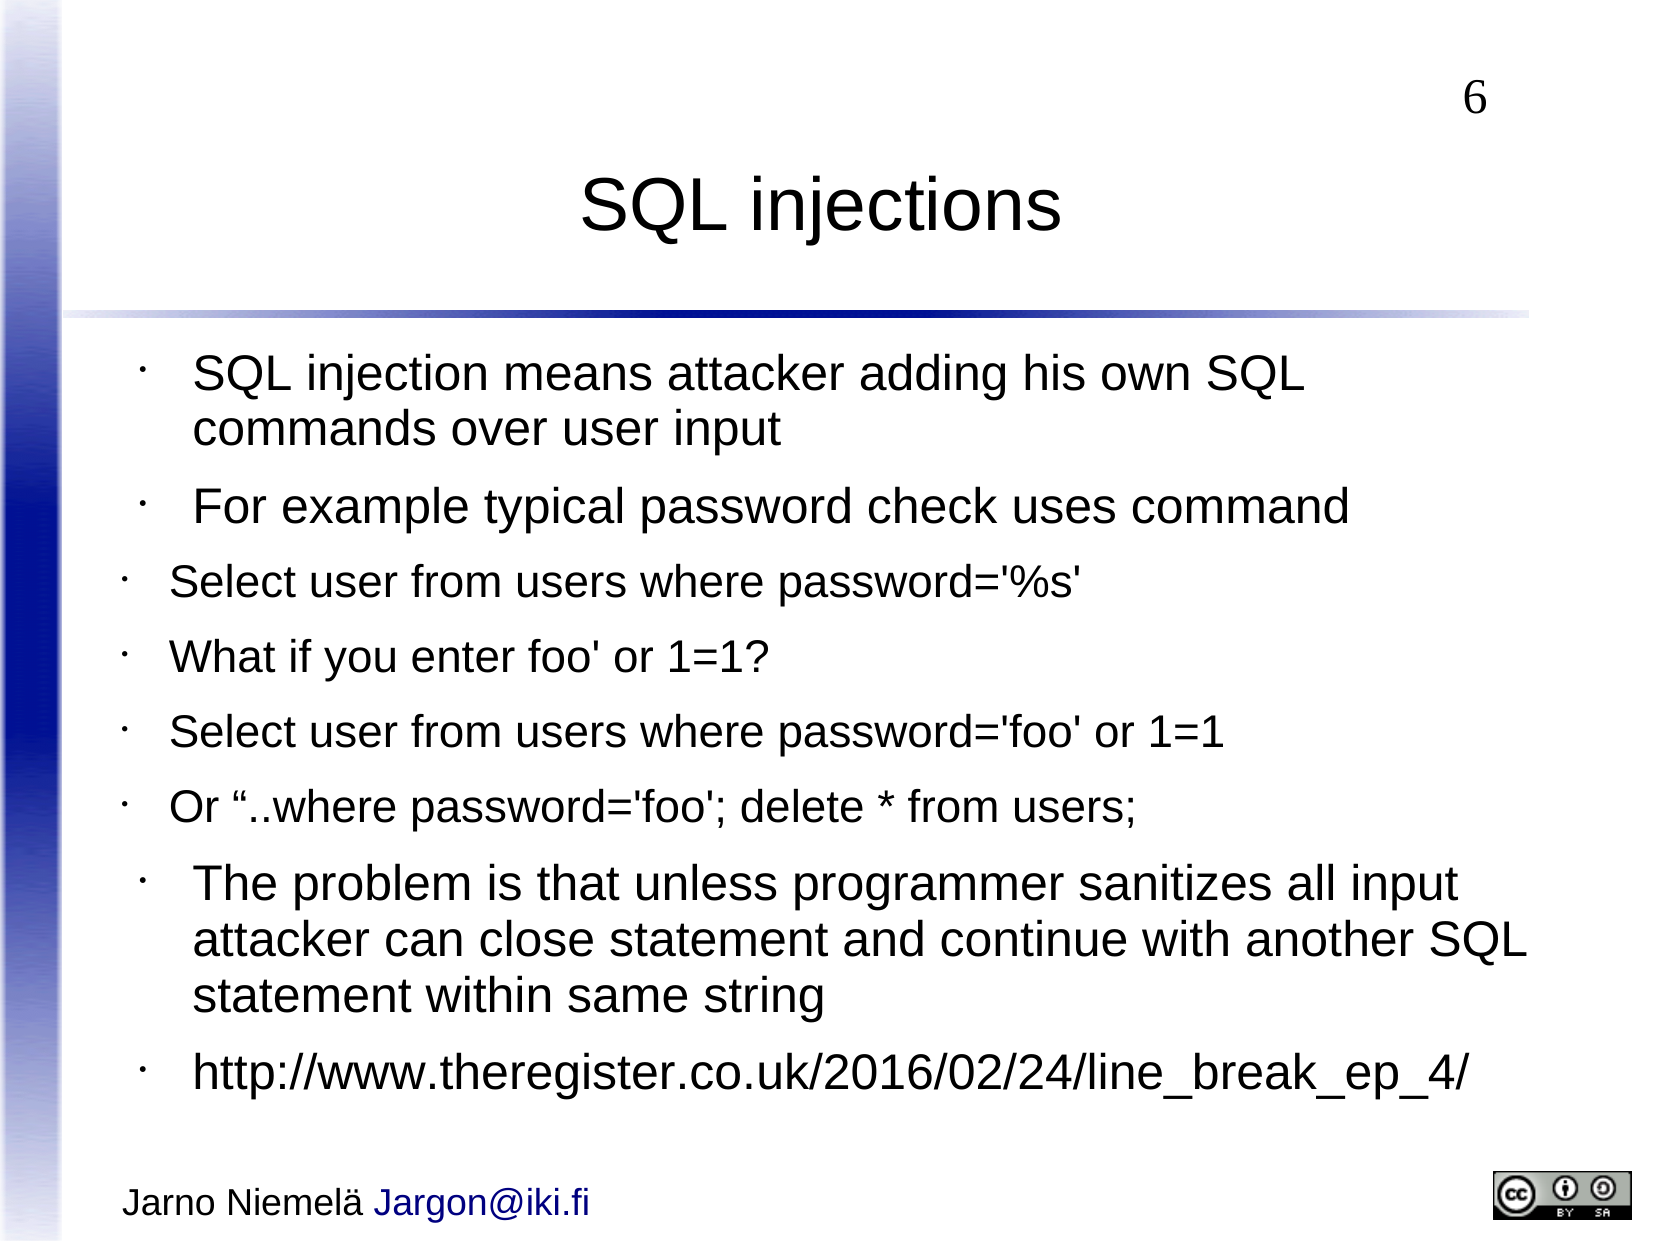

# SQL injections
SQL injection means attacker adding his own SQL commands over user input
For example typical password check uses command
Select user from users where password='%s'
What if you enter foo' or 1=1?
Select user from users where password='foo' or 1=1
Or “..where password='foo'; delete * from users;
The problem is that unless programmer sanitizes all input
attacker can close statement and continue with another SQL statement within same string
http://www.theregister.co.uk/2016/02/24/line_break_ep_4/